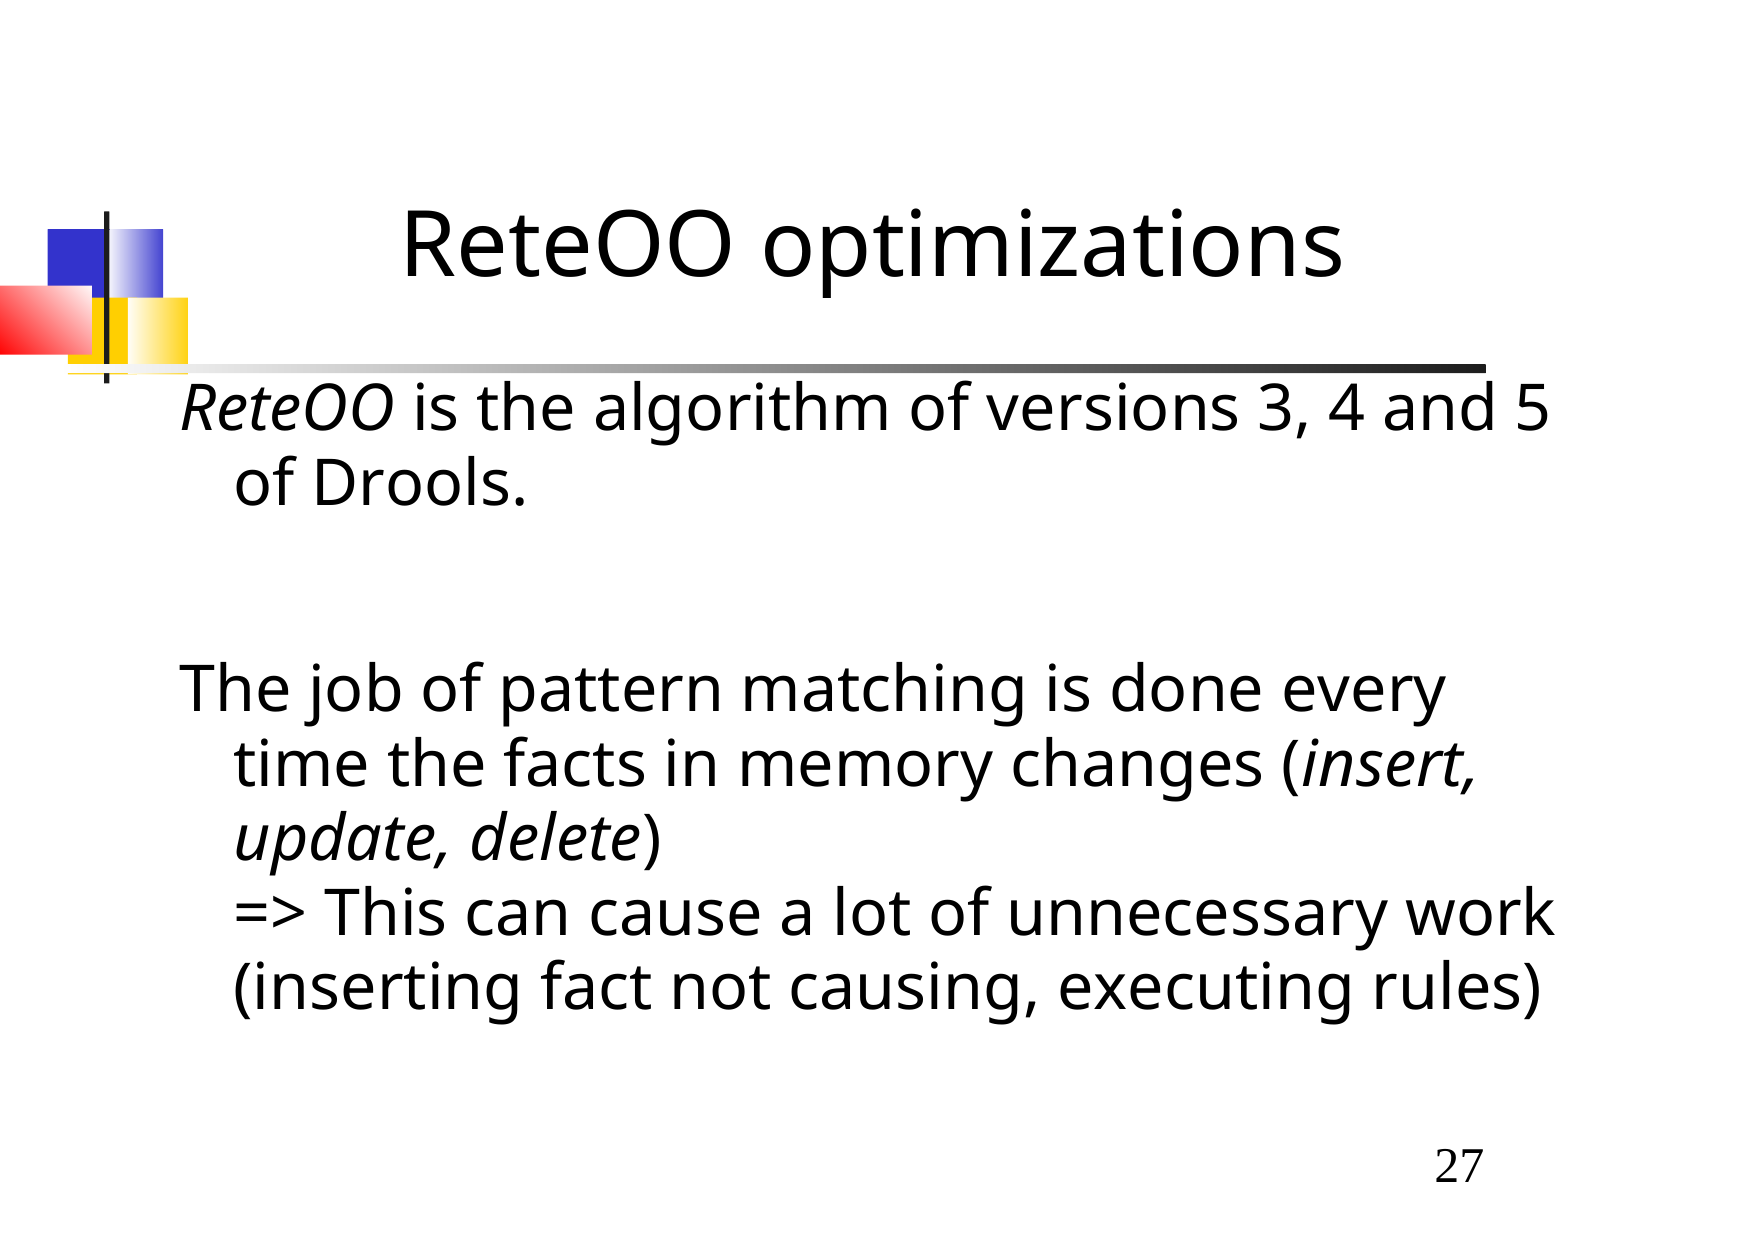

# ReteOO optimizations
ReteOO is the algorithm of versions 3, 4 and 5 of Drools.
The job of pattern matching is done every time the facts in memory changes (insert, update, delete)
=> This can cause a lot of unnecessary work (inserting fact not causing, executing rules)